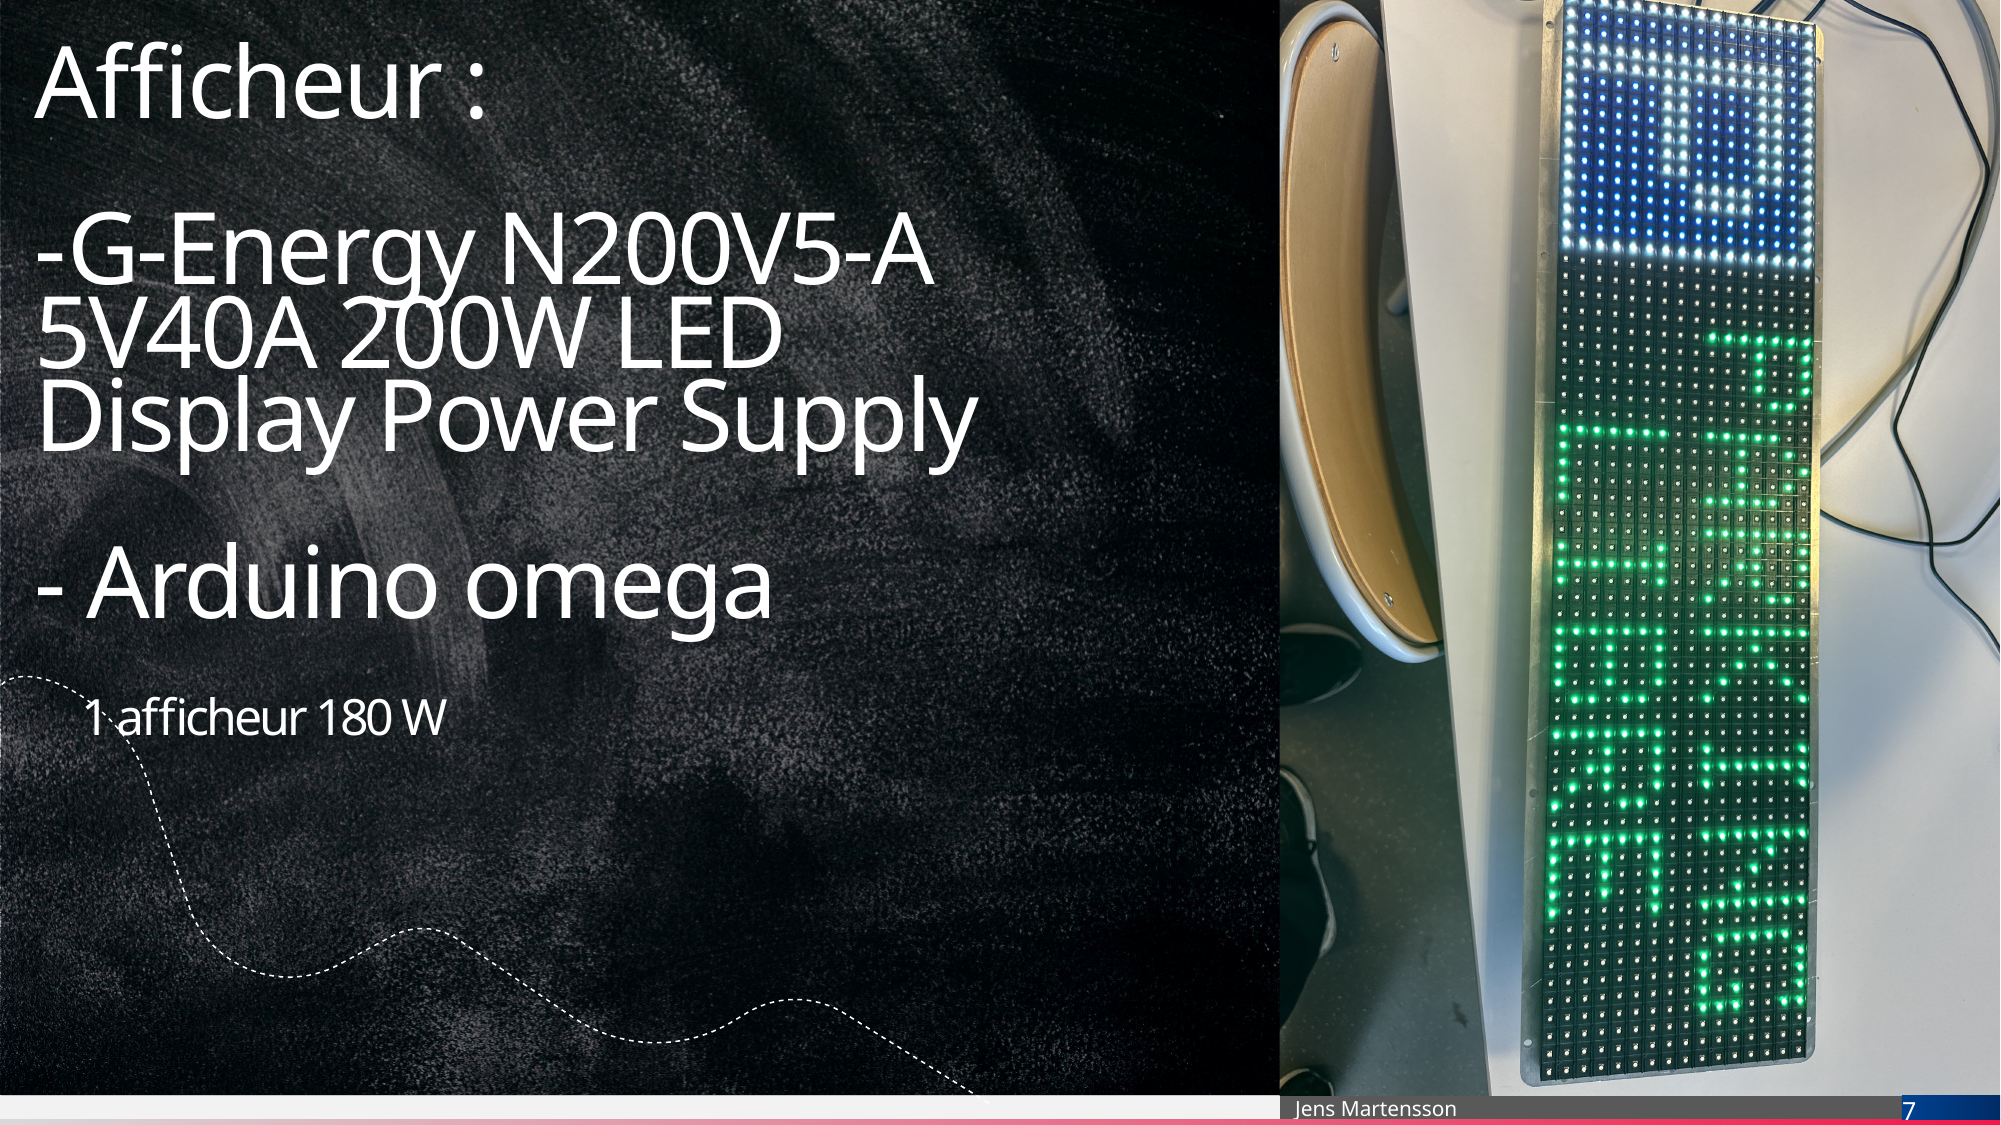

# Afficheur : -G-Energy N200V5-A 5V40A 200W LED Display Power Supply - Arduino omega
1 afficheur 180 W